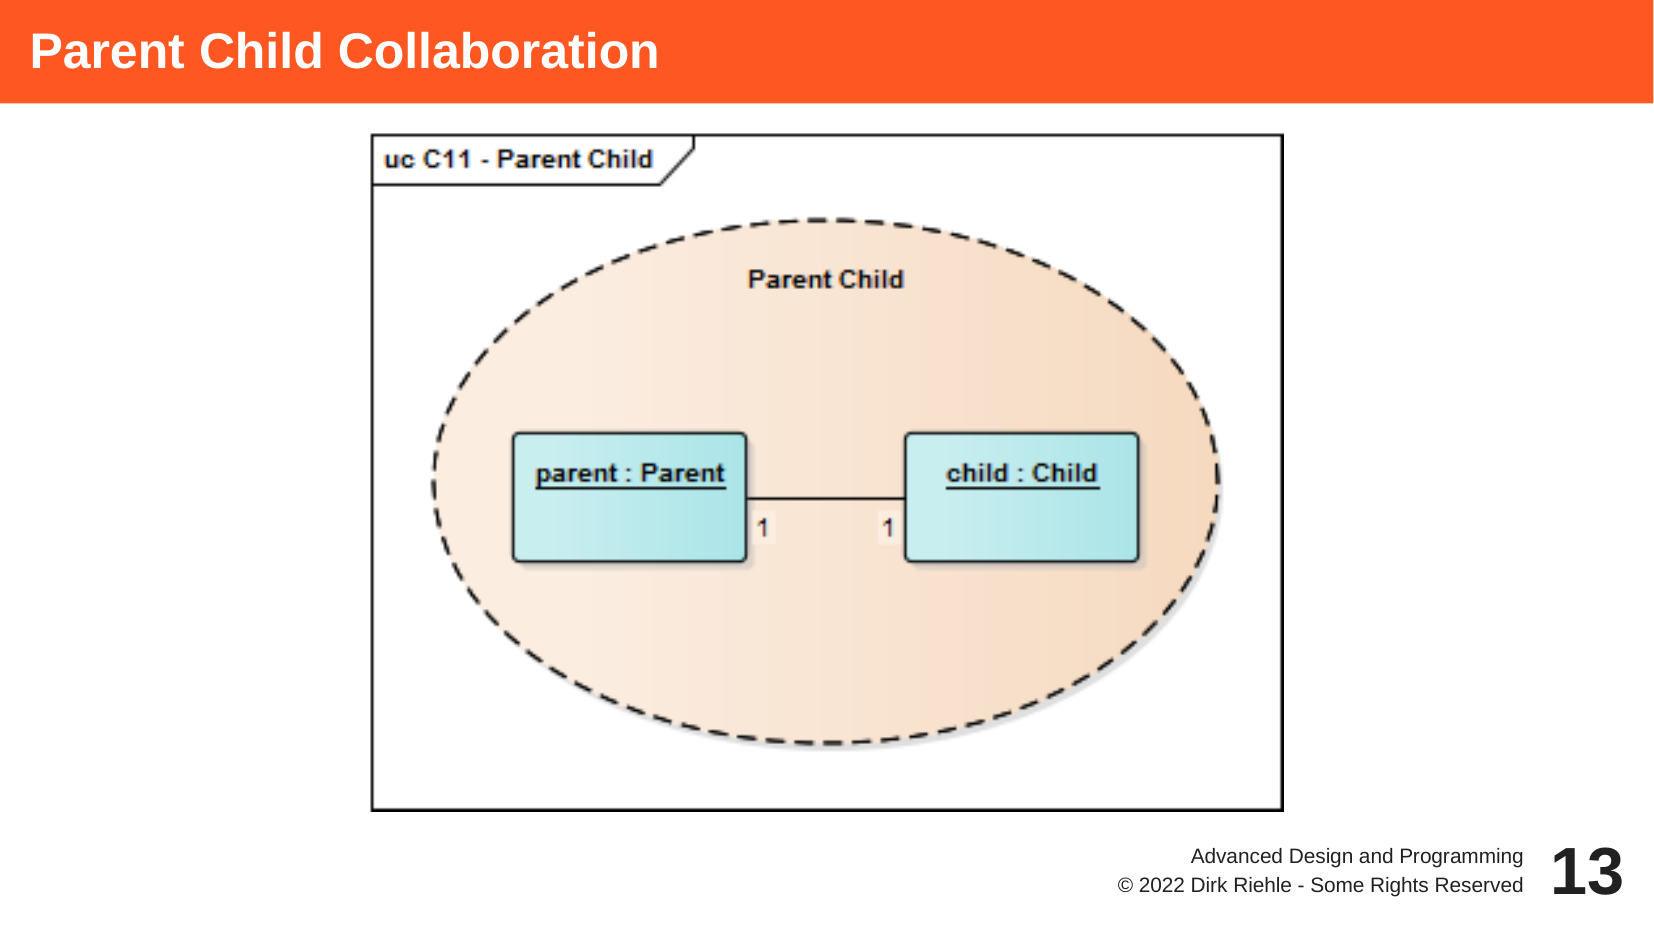

# Parent Child Collaboration
Advanced Design and Programming
13
© 2022 Dirk Riehle - Some Rights Reserved